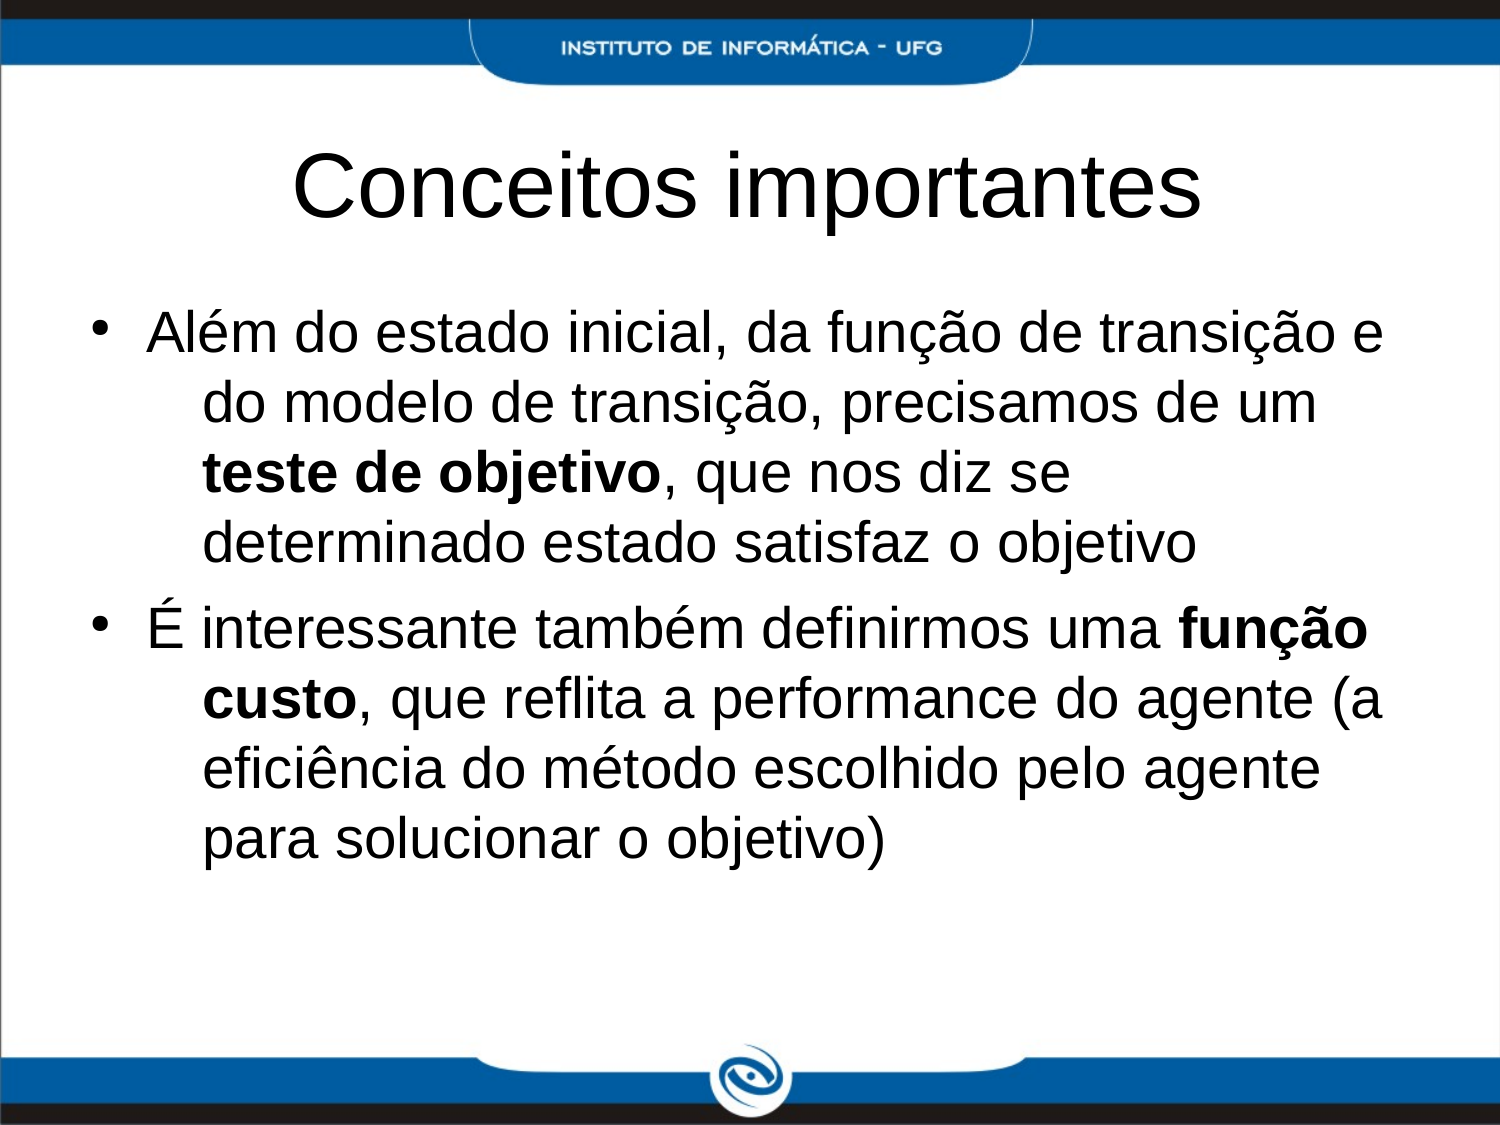

# Conceitos importantes
Além do estado inicial, da função de transição e do modelo de transição, precisamos de um teste de objetivo, que nos diz se determinado estado satisfaz o objetivo
É interessante também definirmos uma função custo, que reflita a performance do agente (a eficiência do método escolhido pelo agente para solucionar o objetivo)